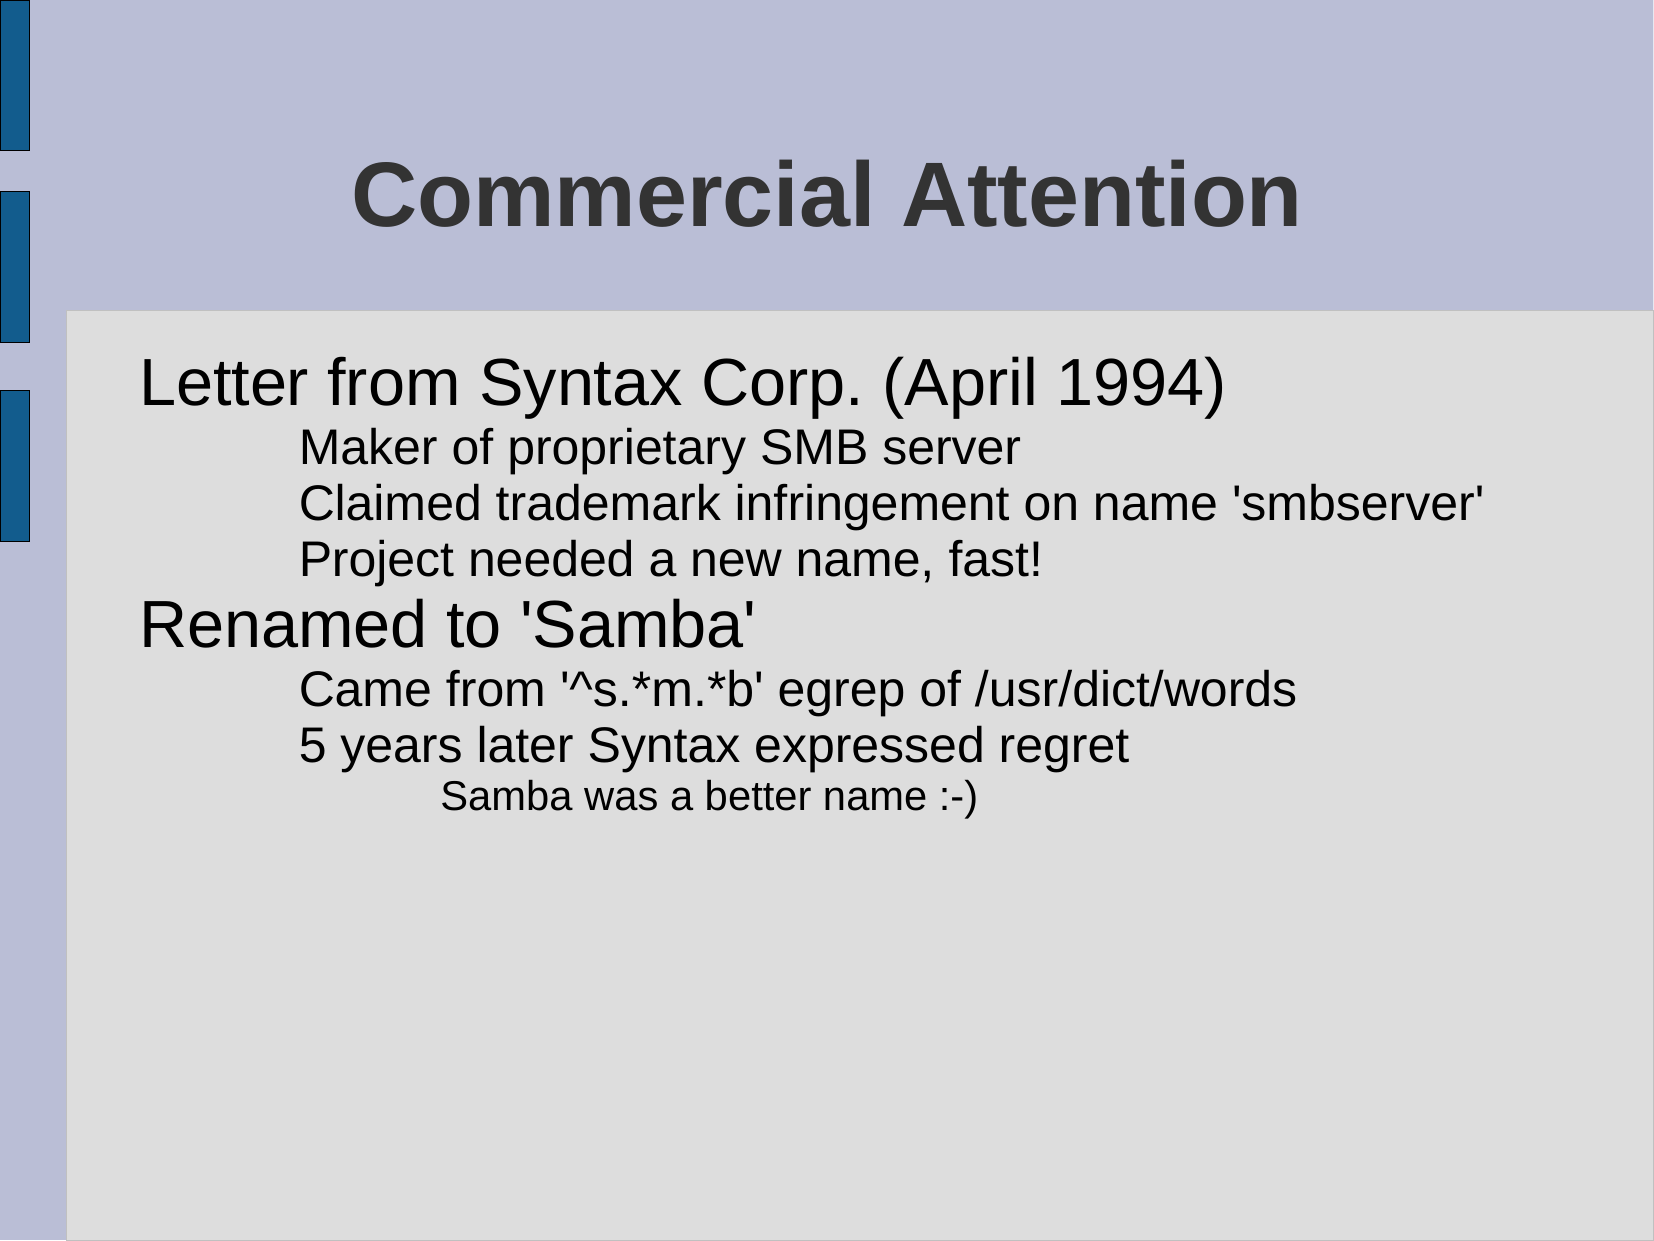

# Commercial Attention
Letter from Syntax Corp. (April 1994)
Maker of proprietary SMB server
Claimed trademark infringement on name 'smbserver'
Project needed a new name, fast!
Renamed to 'Samba'
Came from '^s.*m.*b' egrep of /usr/dict/words
5 years later Syntax expressed regret
Samba was a better name :-)